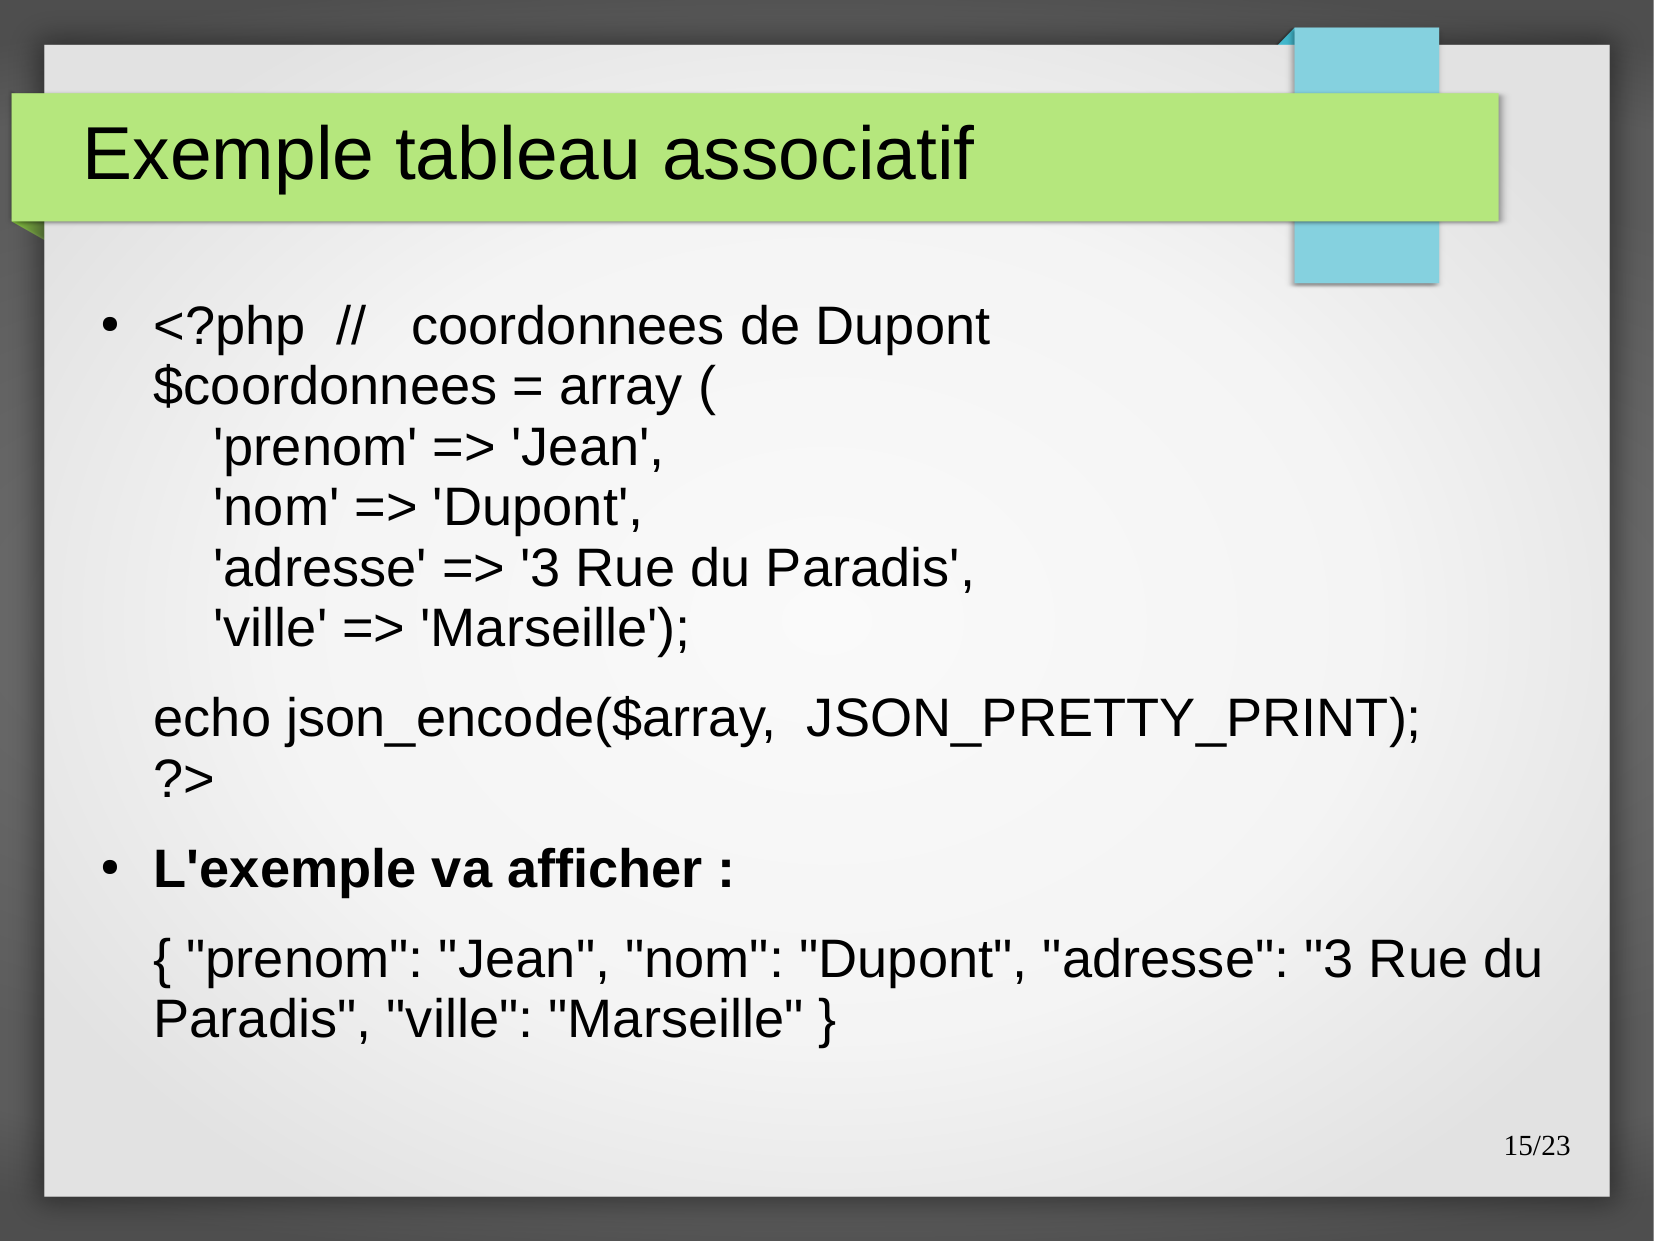

# Exemple tableau associatif
<?php // coordonnees de Dupont
$coordonnees = array (
 'prenom' => 'Jean',
 'nom' => 'Dupont',
 'adresse' => '3 Rue du Paradis',
 'ville' => 'Marseille');
echo json_encode($array, JSON_PRETTY_PRINT);
?>
L'exemple va afficher :
{ "prenom": "Jean", "nom": "Dupont", "adresse": "3 Rue du Paradis", "ville": "Marseille" }
15